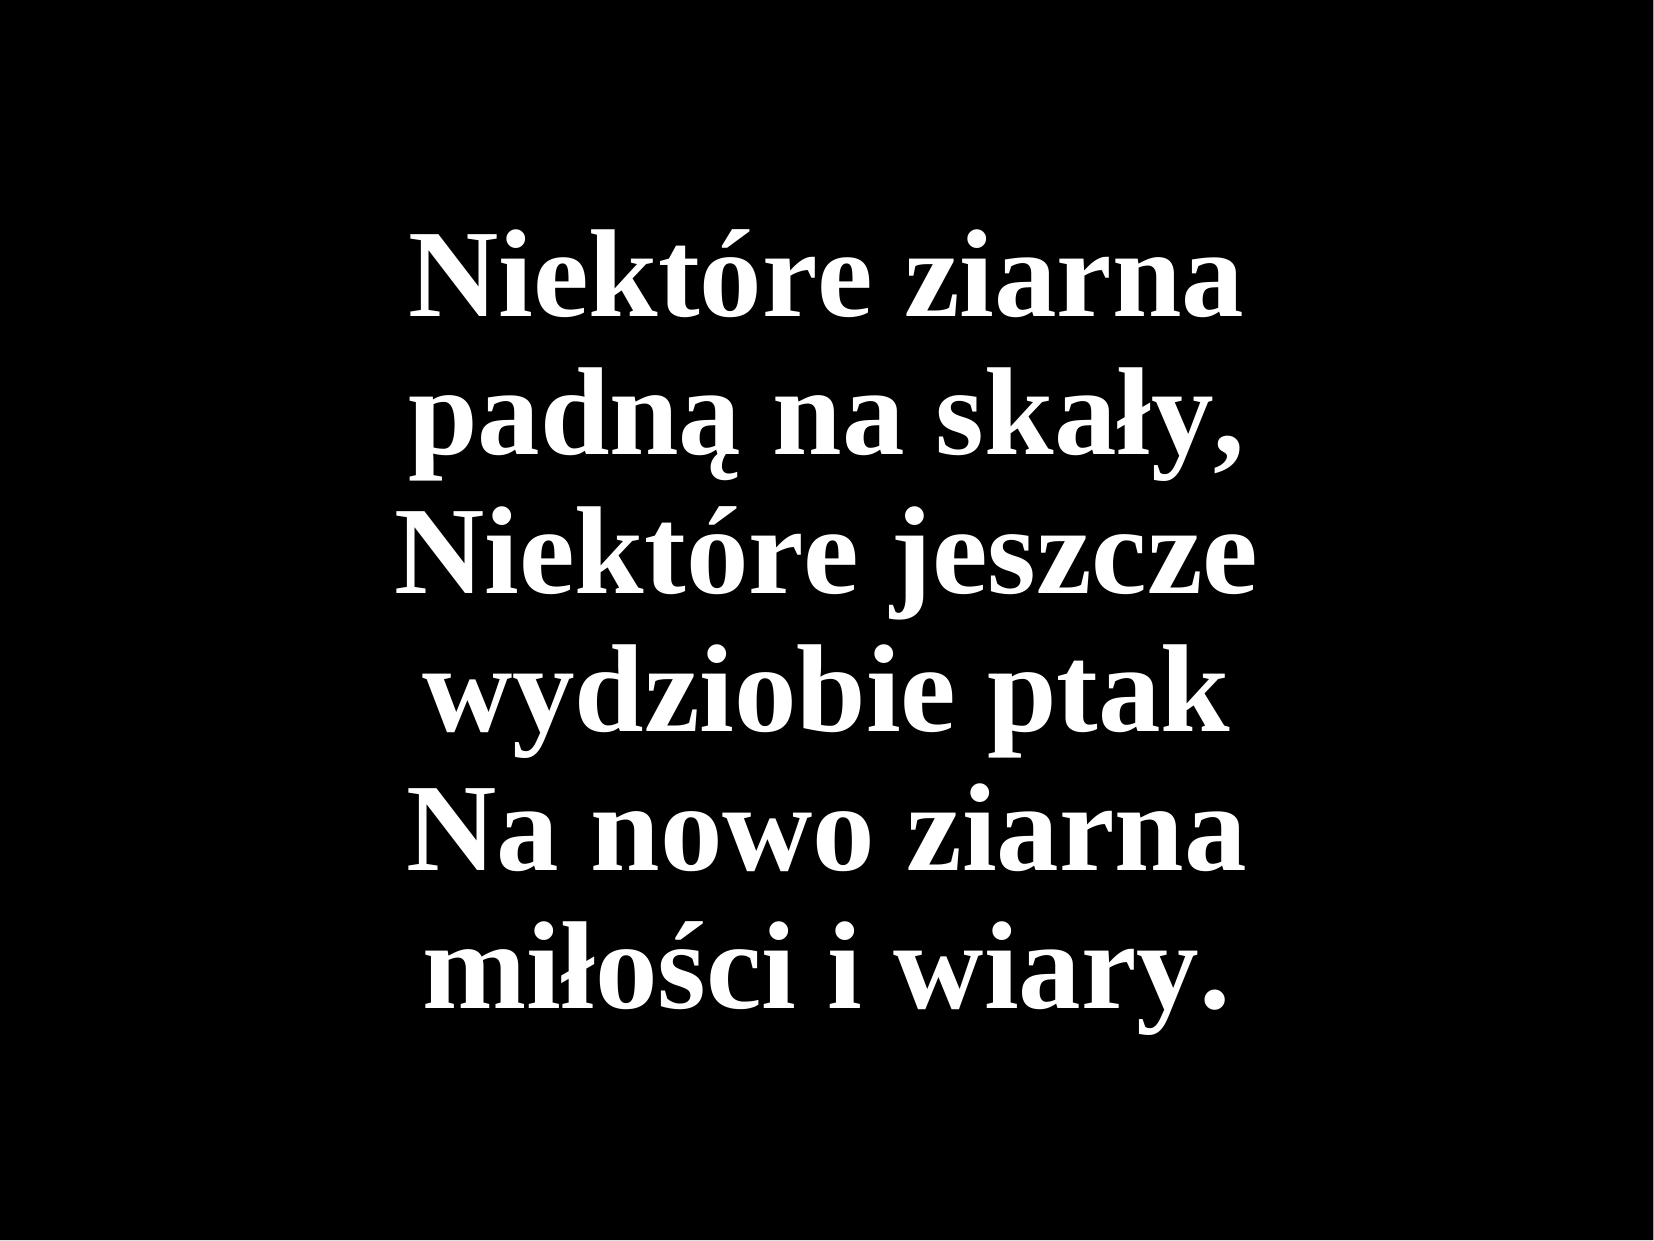

# Niektóre ziarna padną na skały, Niektóre jeszcze wydziobie ptak Na nowo ziarna miłości i wiary.